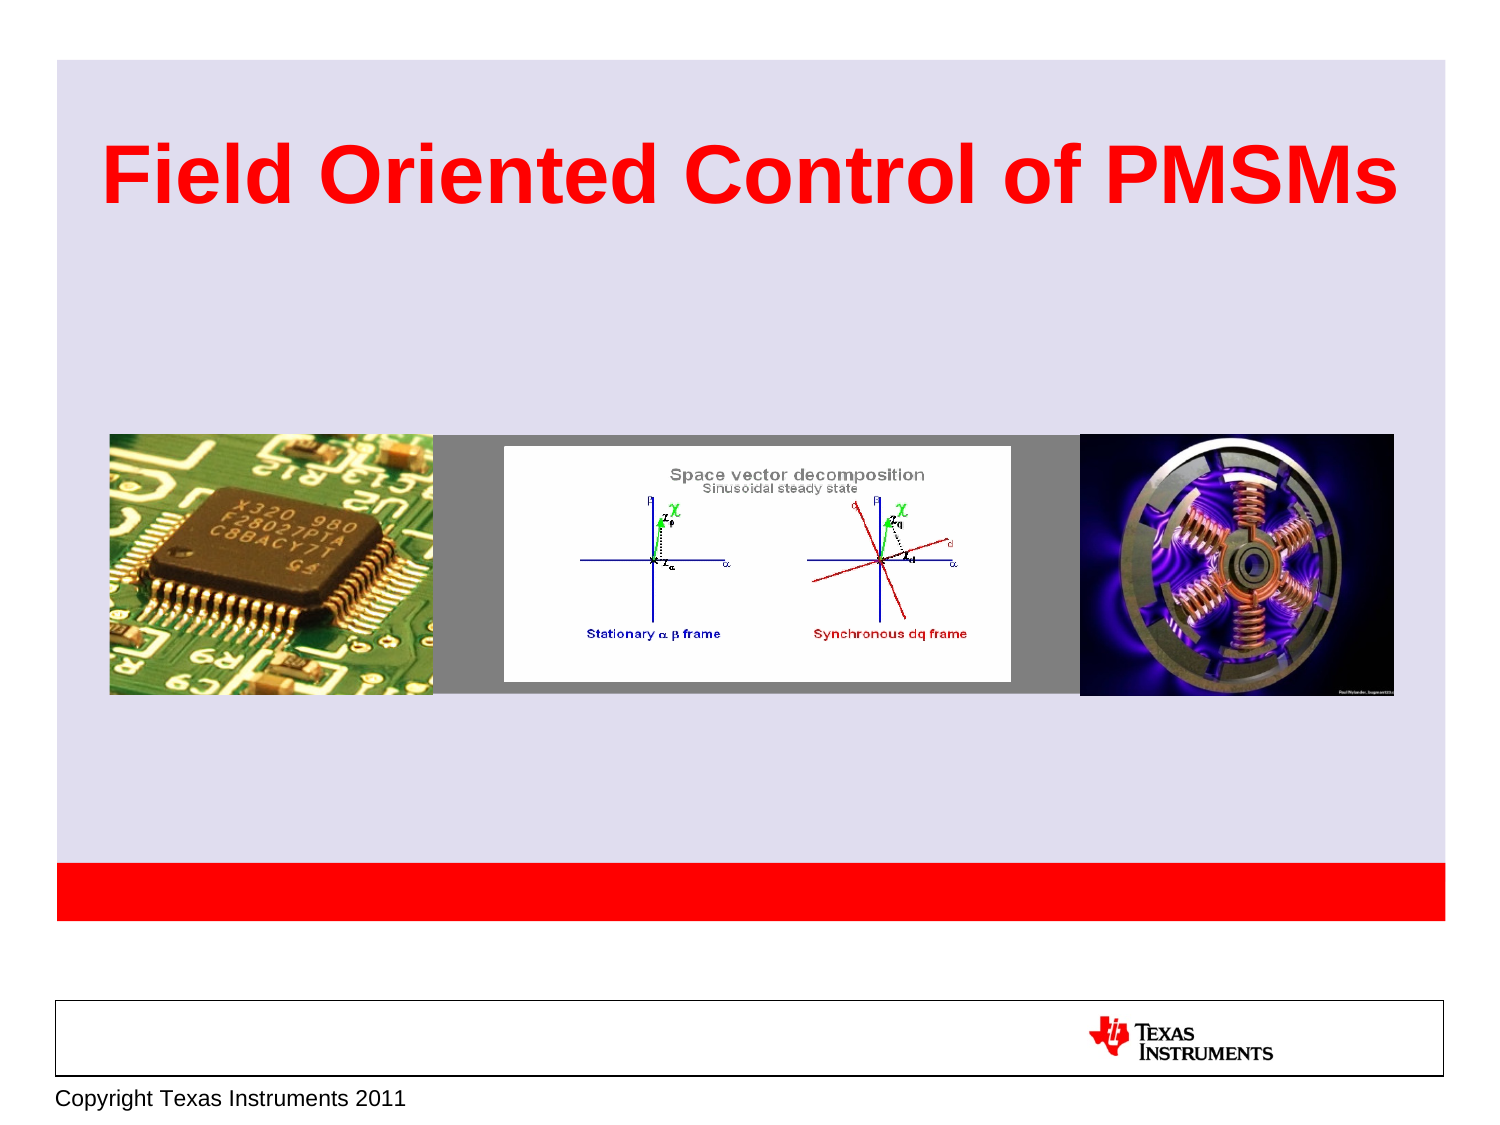

Field Oriented Control of PMSMs
Copyright Texas Instruments 2011